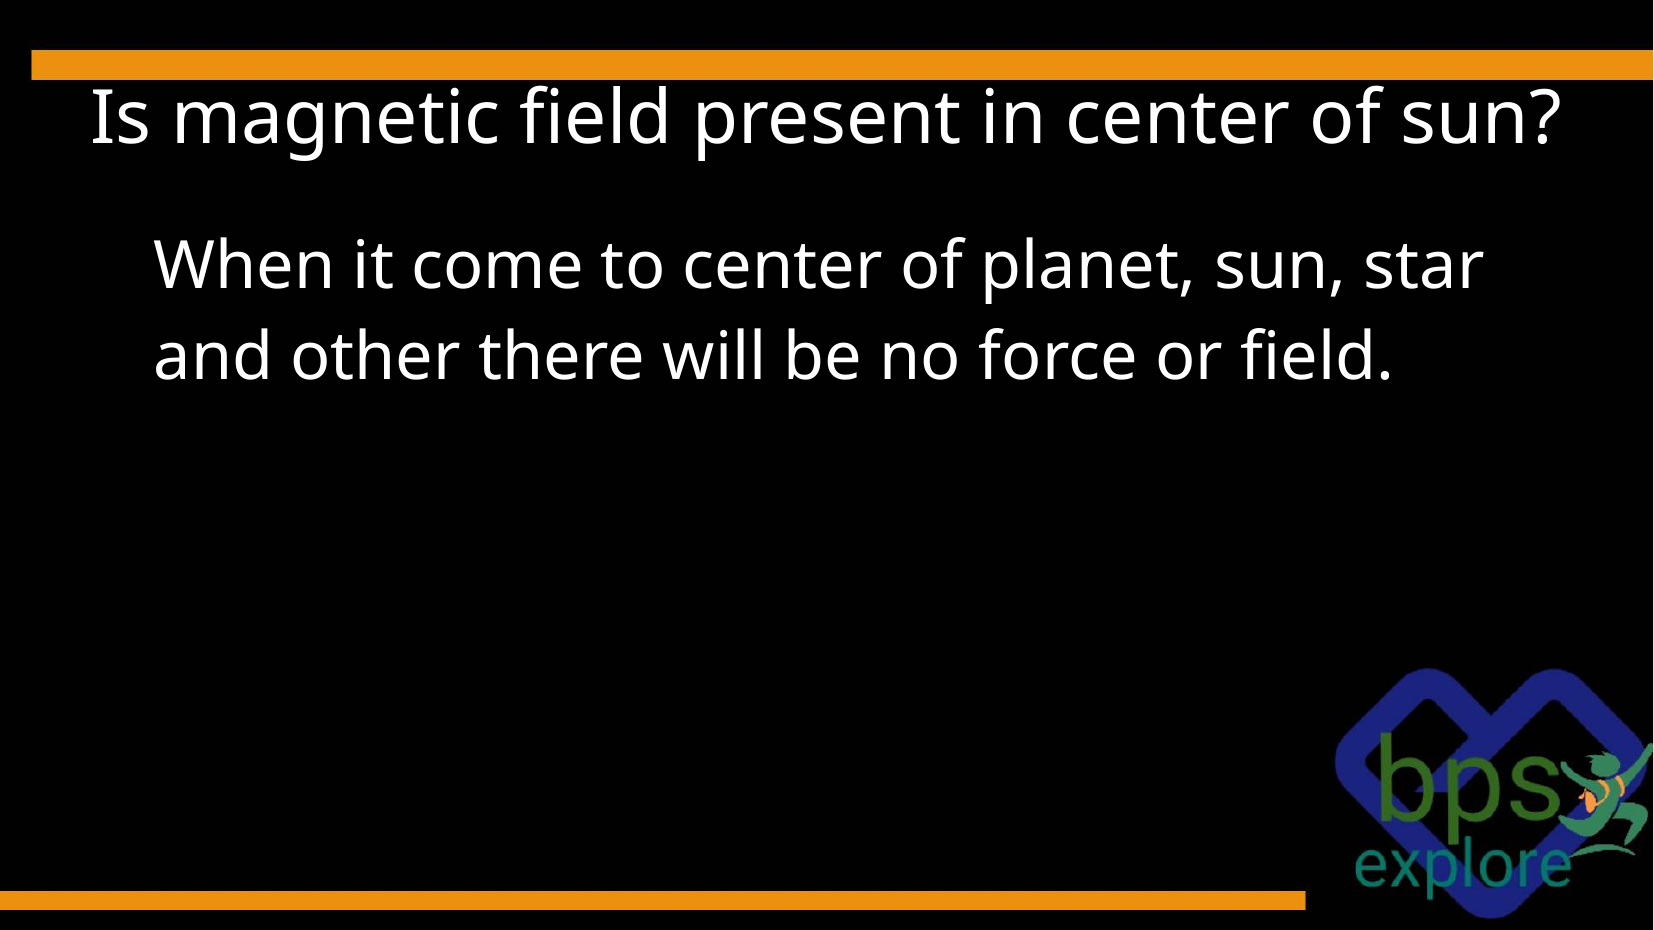

# Is magnetic field present in center of sun?
When it come to center of planet, sun, star and other there will be no force or field.